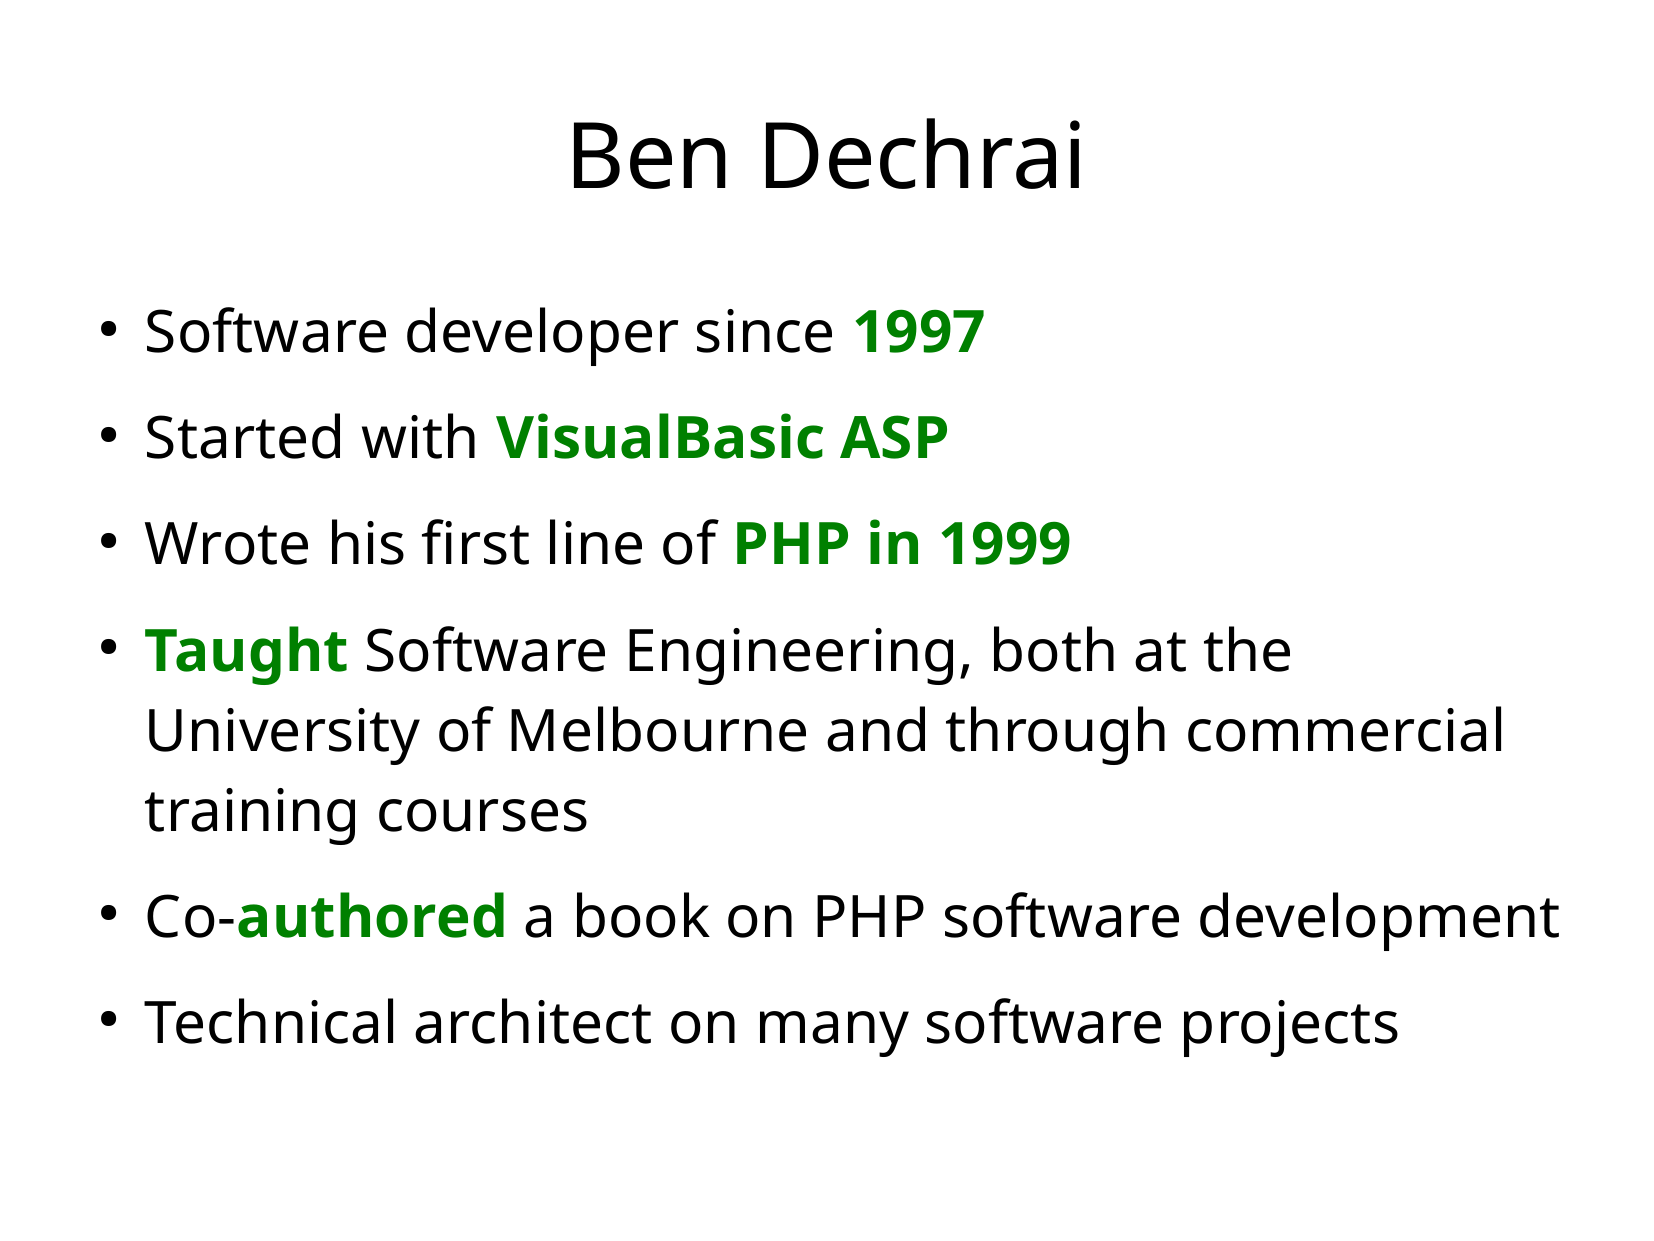

# Ben Dechrai
Software developer since 1997
Started with VisualBasic ASP
Wrote his first line of PHP in 1999
Taught Software Engineering, both at the University of Melbourne and through commercial training courses
Co-authored a book on PHP software development
Technical architect on many software projects